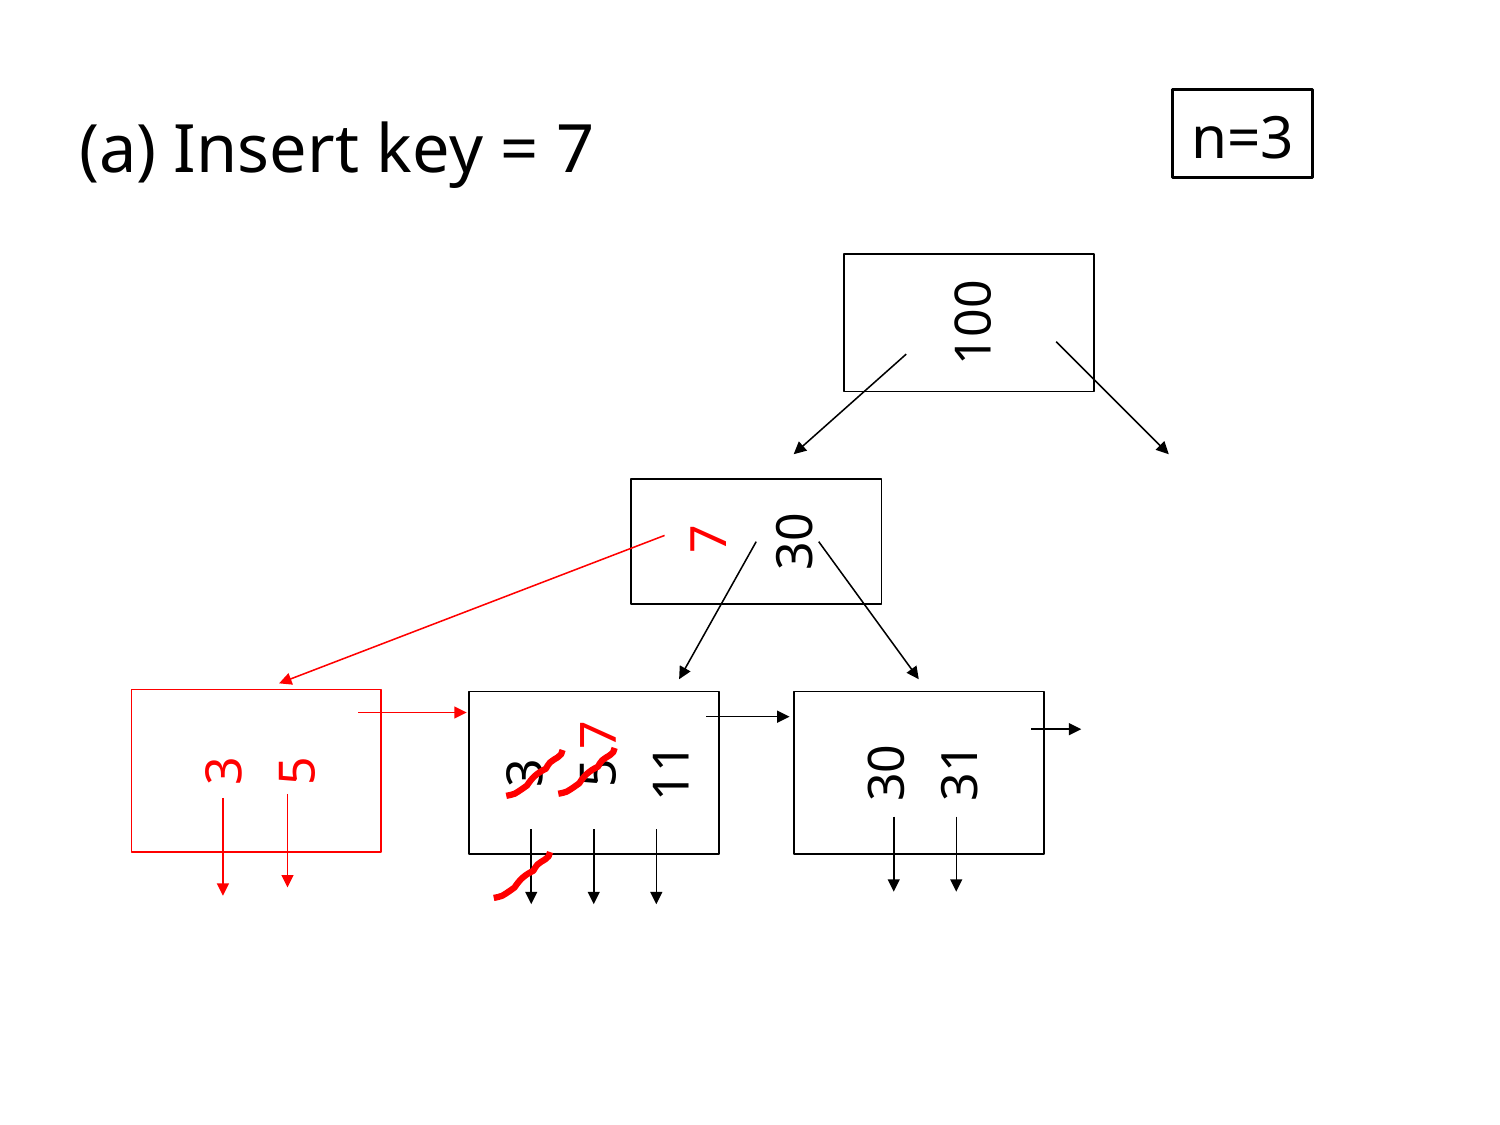

# (a) Insert key = 7
n=3
100
30
7
3
5
7
3
5
11
30
31